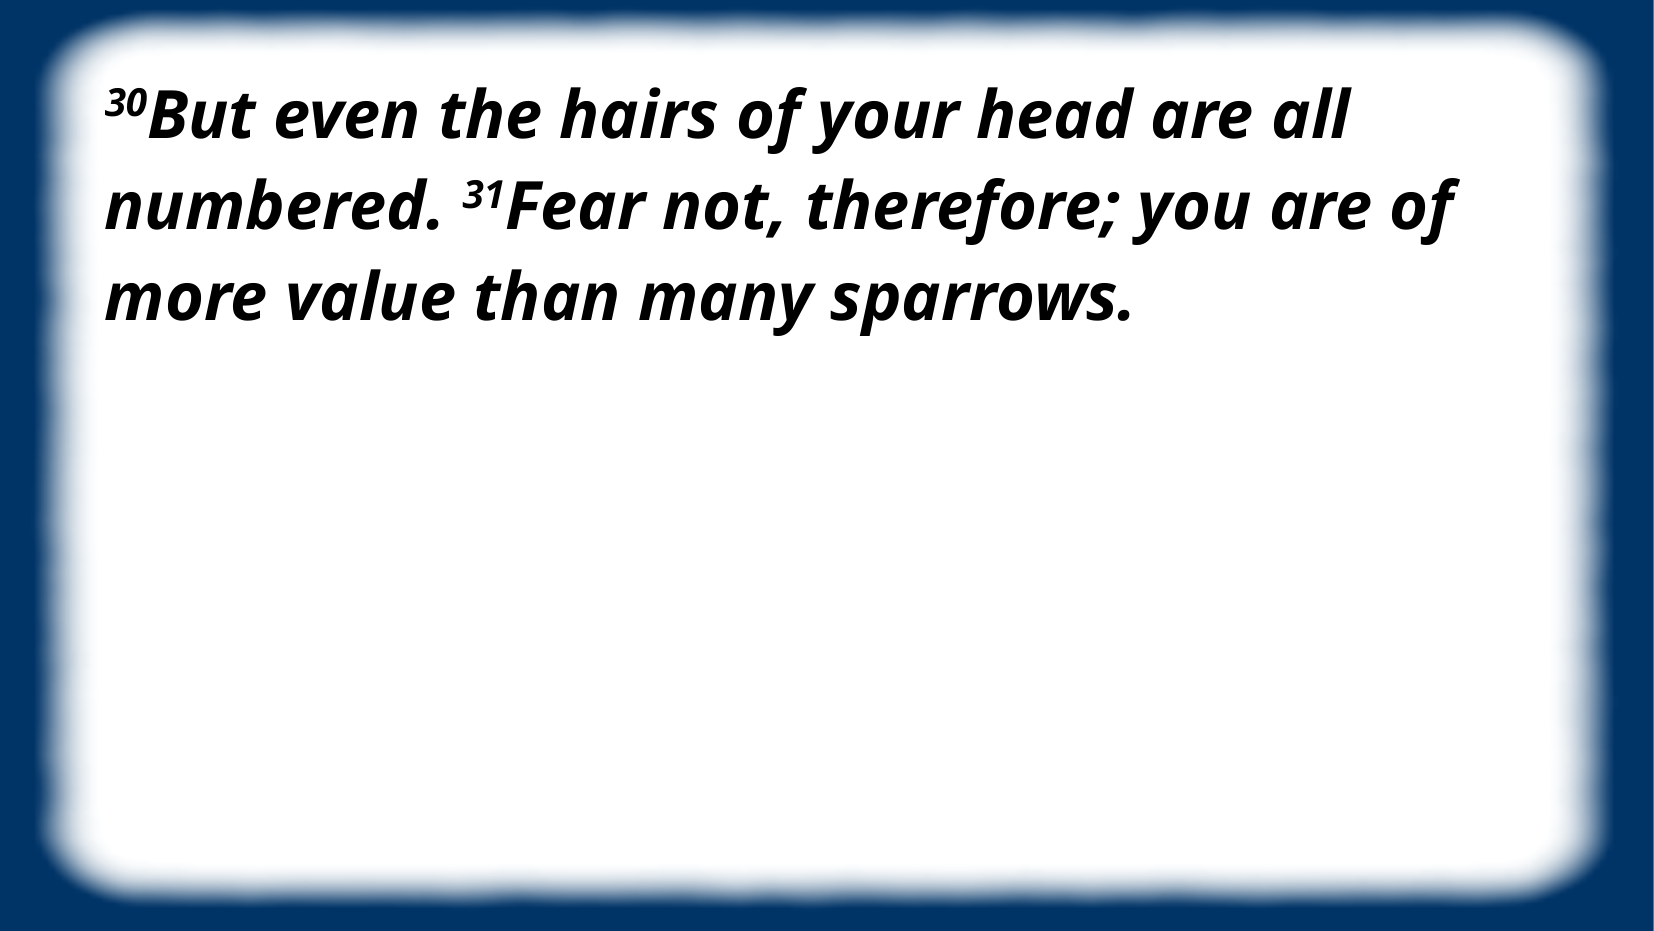

30But even the hairs of your head are all numbered. 31Fear not, therefore; you are of more value than many sparrows.